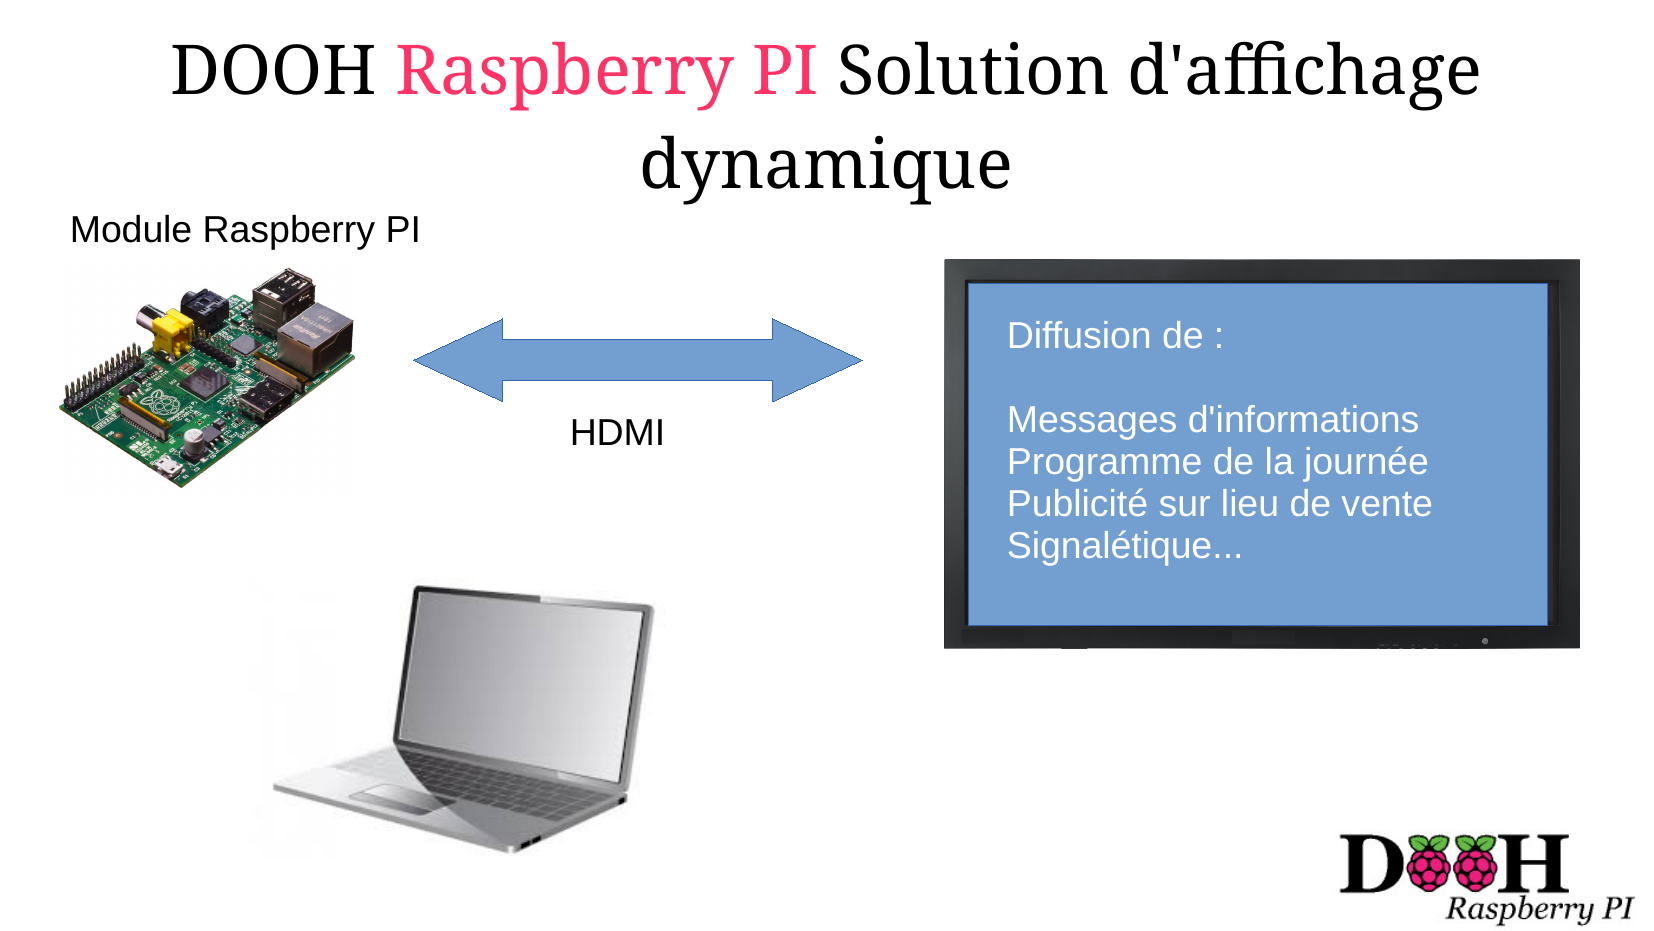

# DOOH Raspberry PI Solution d'affichage dynamique
Module Raspberry PI
Diffusion de :
Messages d'informations
Programme de la journée
Publicité sur lieu de vente
Signalétique...
HDMI